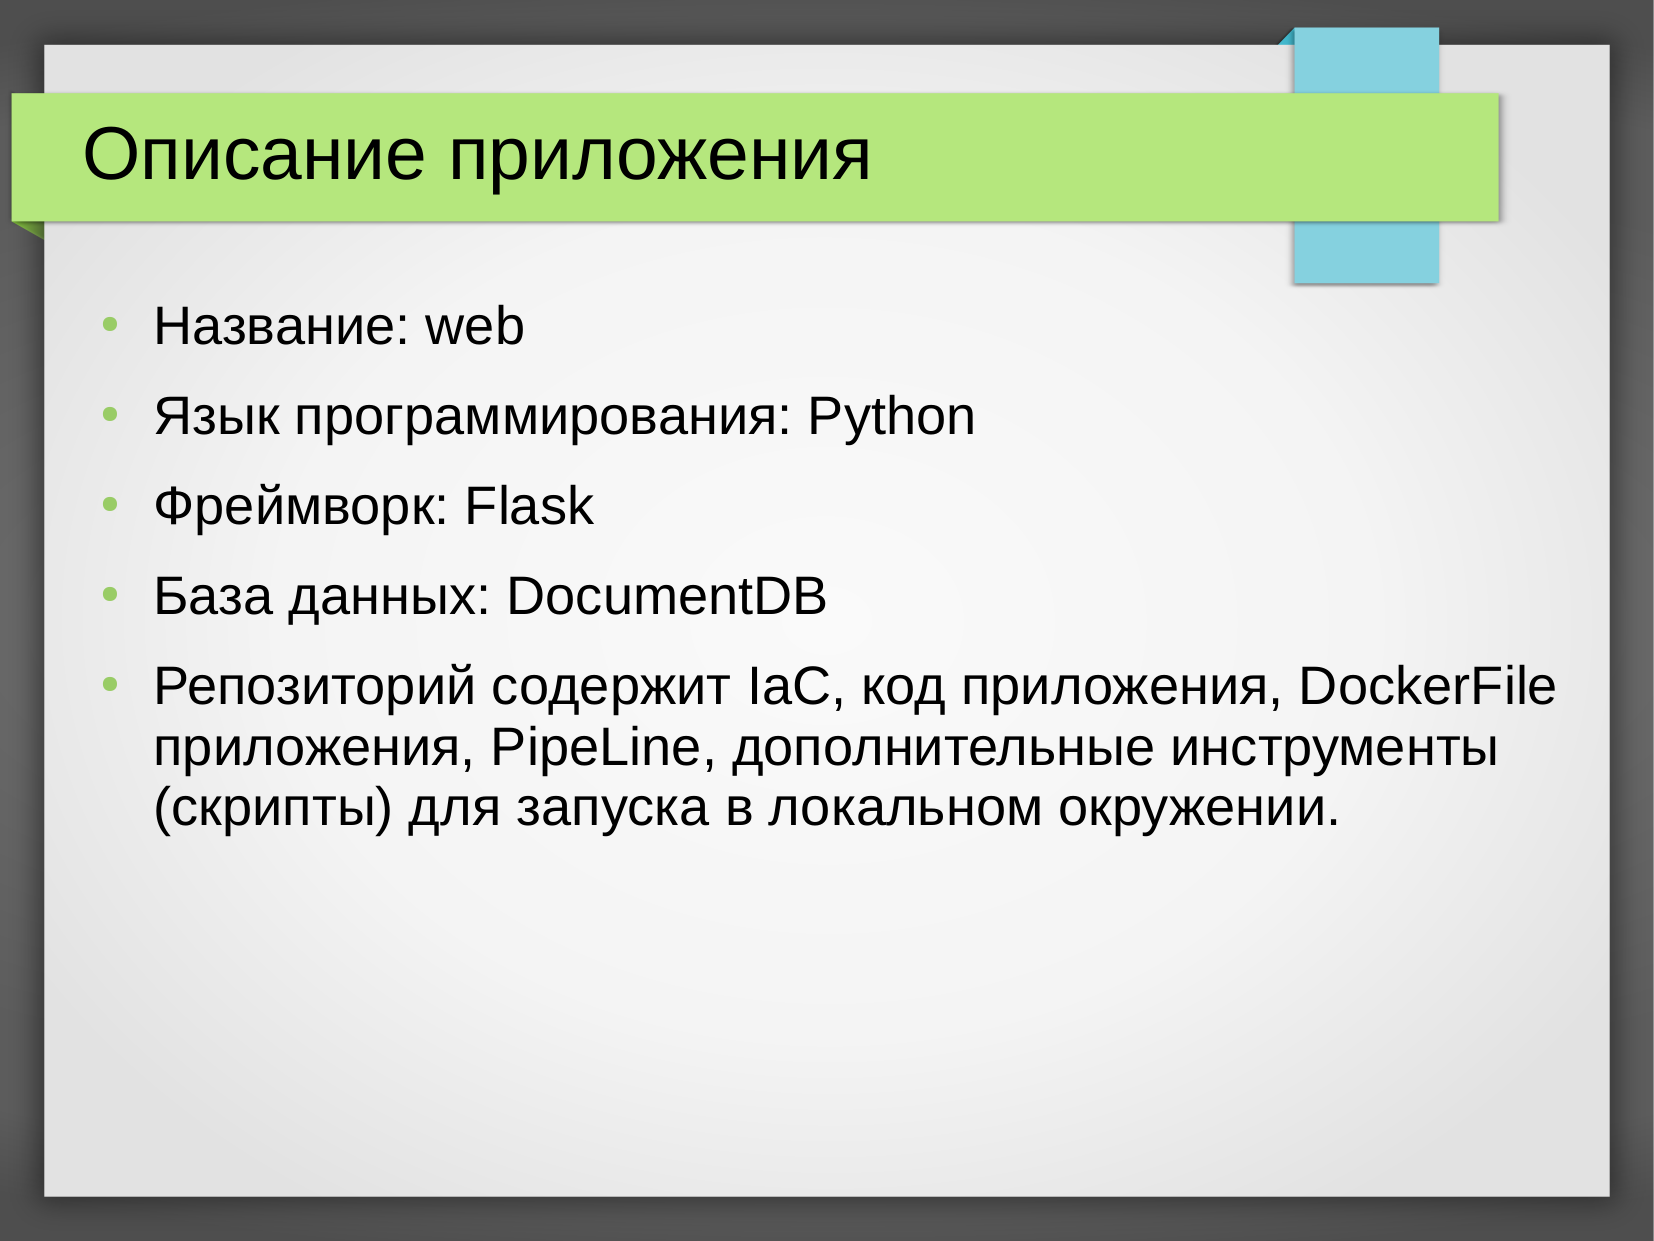

# Описание приложения
Название: web
Язык программирования: Python
Фреймворк: Flask
База данных: DocumentDB
Репозиторий содержит IaC, код приложения, DockerFile приложения, PipeLine, дополнительные инструменты (скрипты) для запуска в локальном окружении.